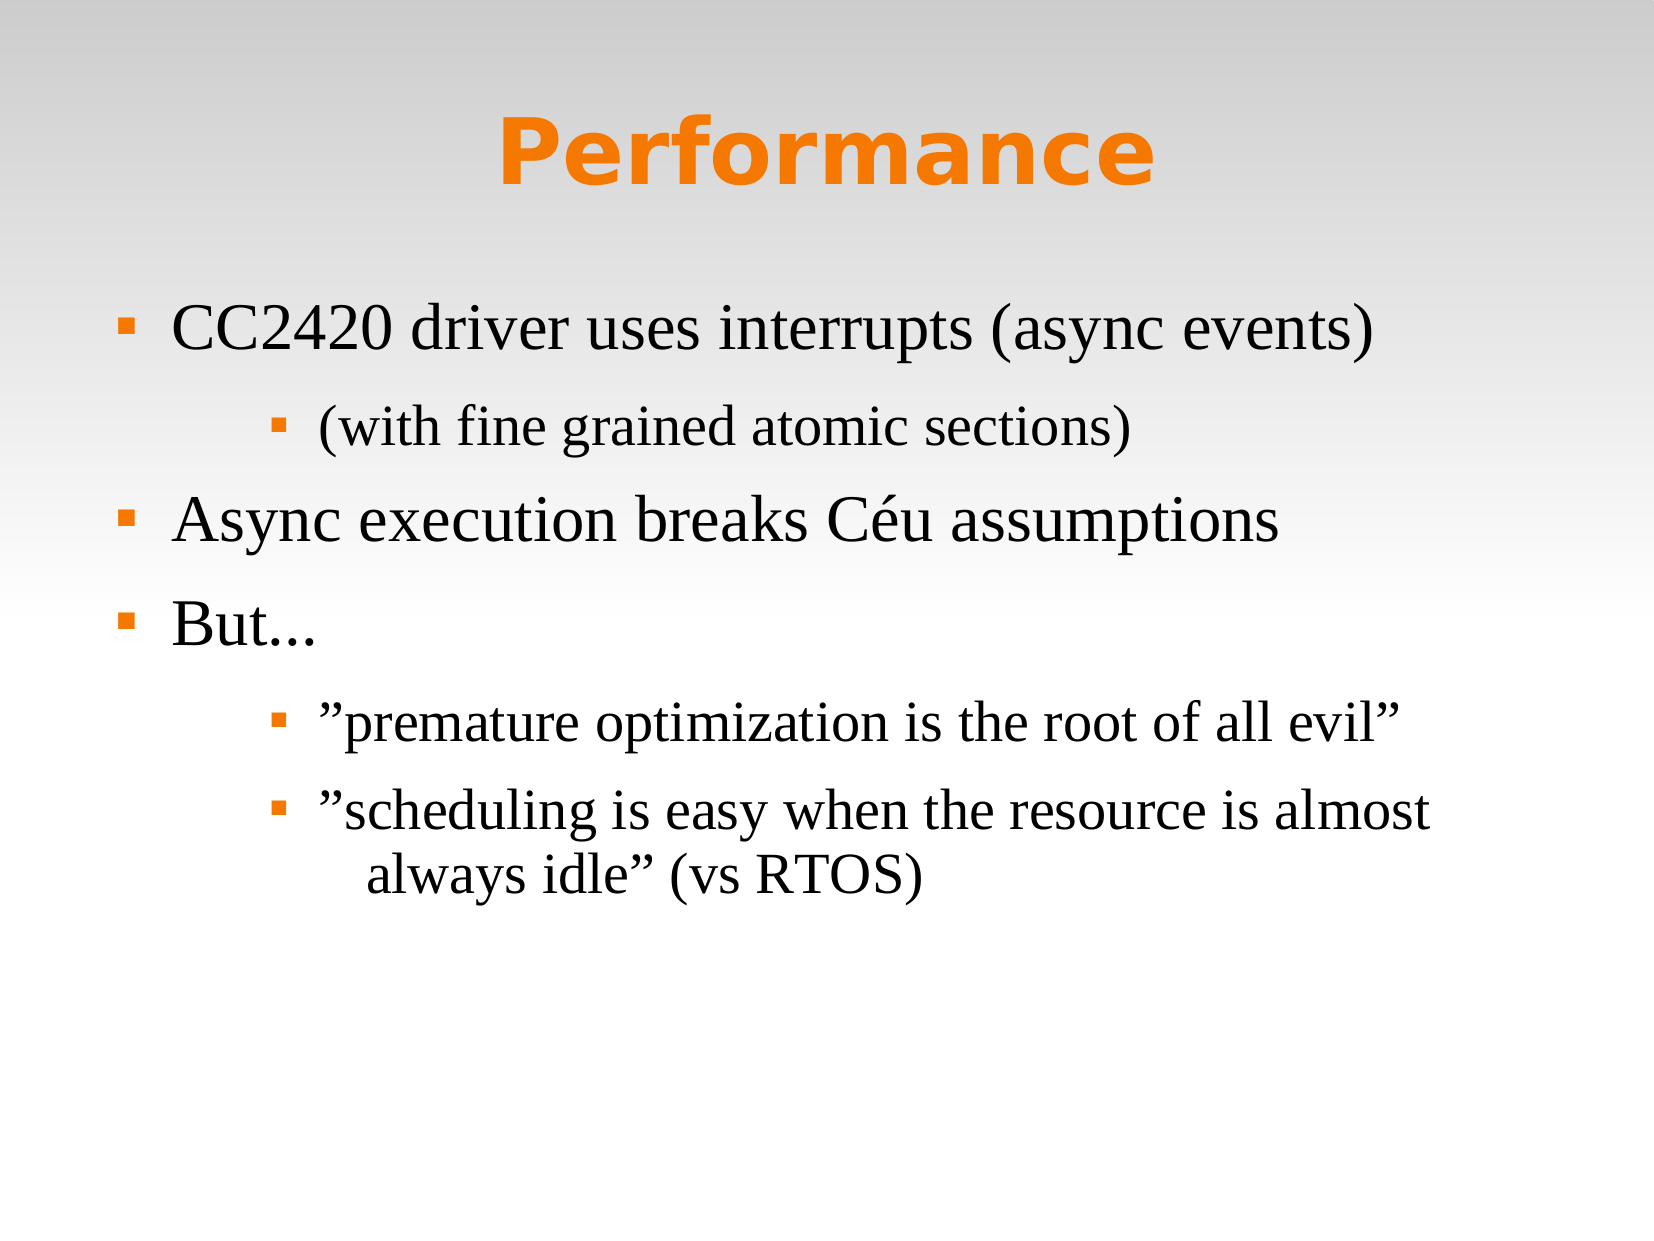

# Performance
CC2420 driver uses interrupts (async events)
(with fine grained atomic sections)
Async execution breaks Céu assumptions
But...
”premature optimization is the root of all evil”
”scheduling is easy when the resource is almost always idle” (vs RTOS)